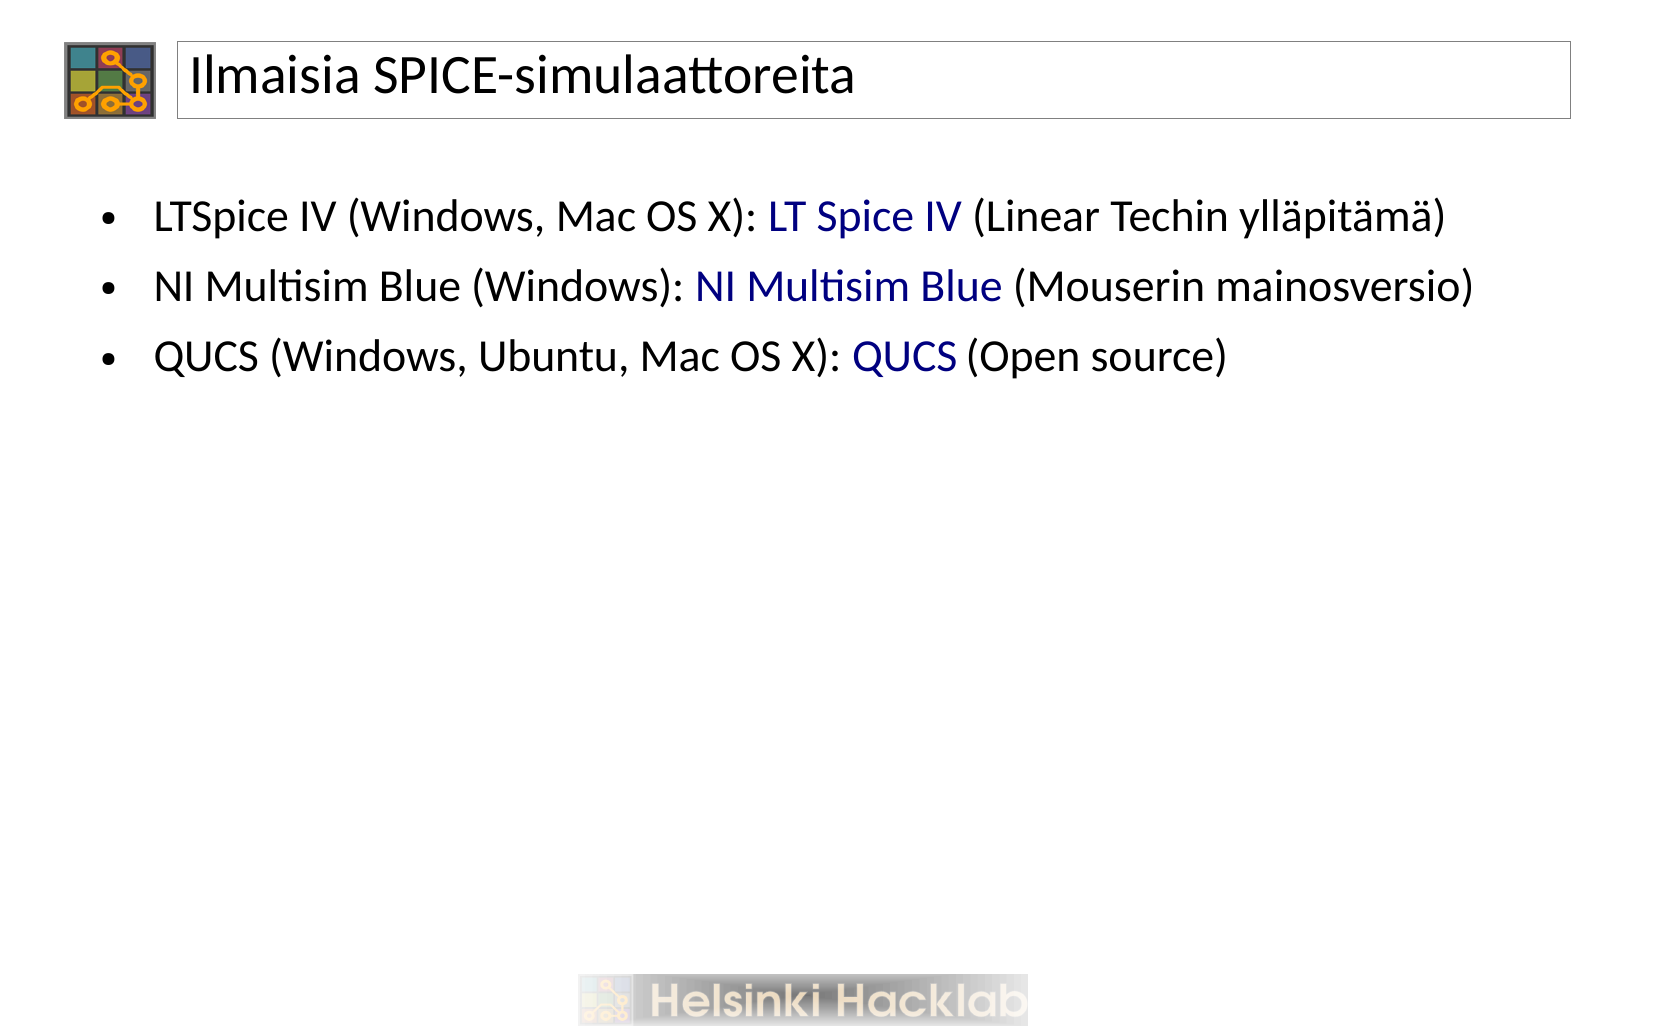

# Ilmaisia SPICE-simulaattoreita
LTSpice IV (Windows, Mac OS X): LT Spice IV (Linear Techin ylläpitämä)
NI Multisim Blue (Windows): NI Multisim Blue (Mouserin mainosversio)
QUCS (Windows, Ubuntu, Mac OS X): QUCS	(Open source)